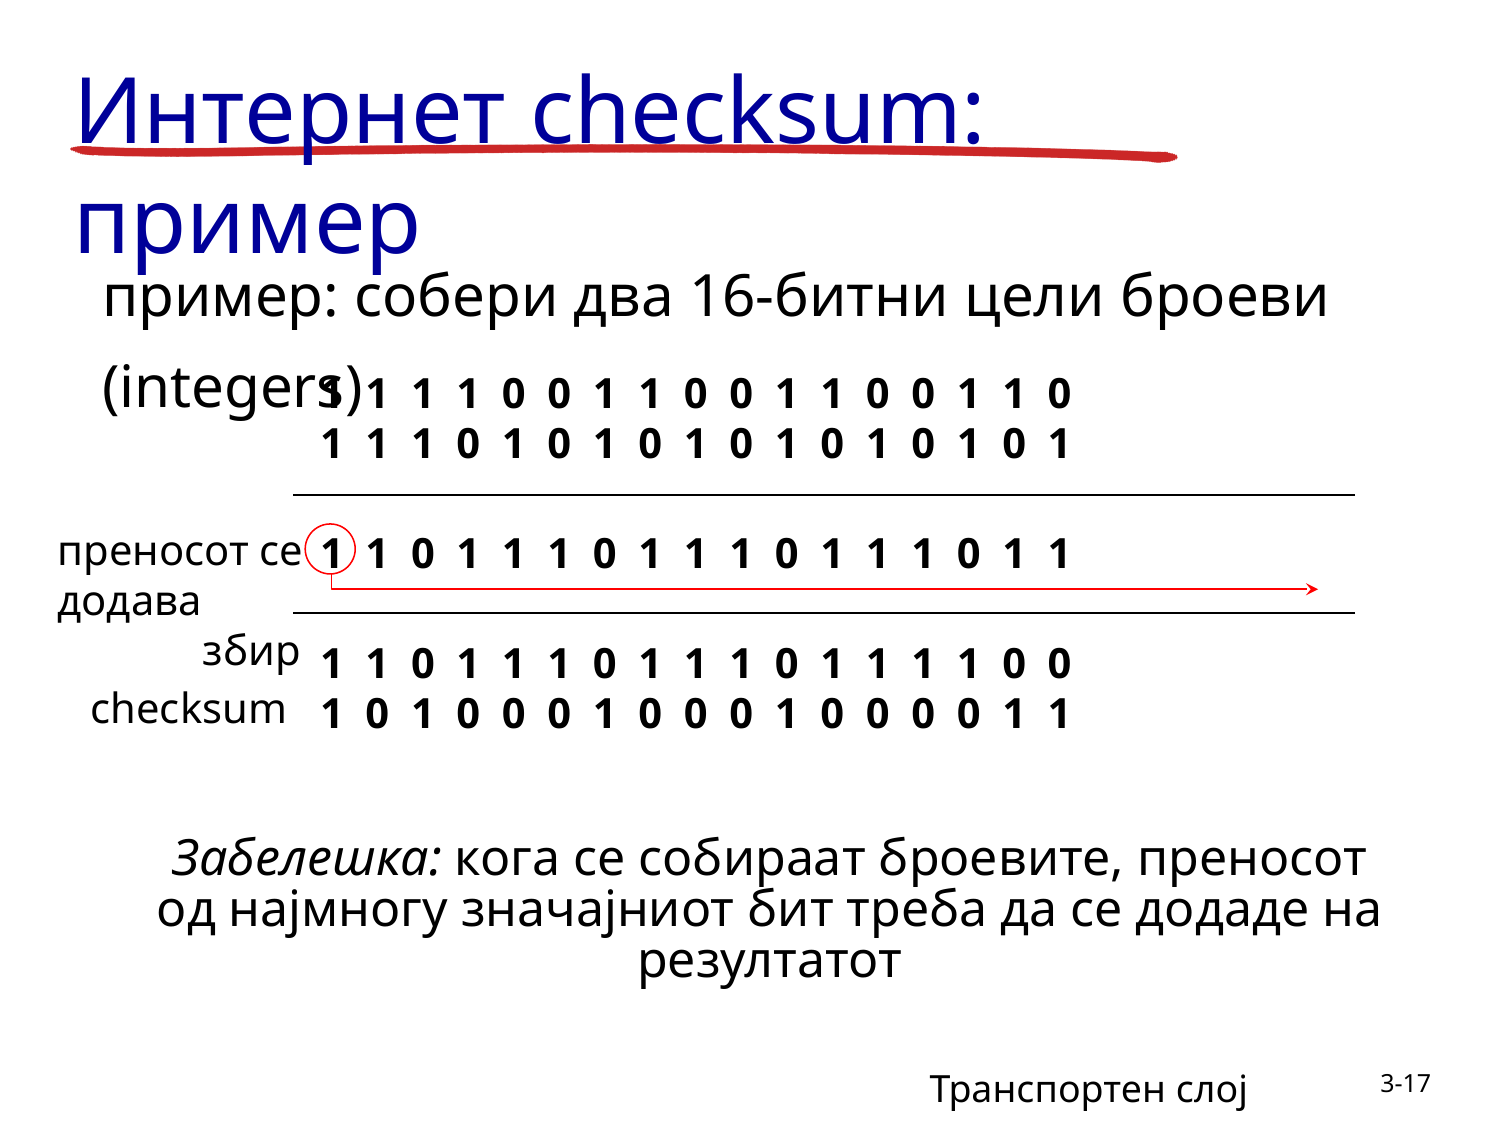

# Интернет checksum: пример
пример: собери два 16-битни цели броеви (integers)
1 1 1 1 0 0 1 1 0 0 1 1 0 0 1 1 0
1 1 1 0 1 0 1 0 1 0 1 0 1 0 1 0 1
1 1 0 1 1 1 0 1 1 1 0 1 1 1 0 1 1
1 1 0 1 1 1 0 1 1 1 0 1 1 1 1 0 0
1 0 1 0 0 0 1 0 0 0 1 0 0 0 0 1 1
преносот се
додава
збир
checksum
Забелешка: кога се собираат броевите, преносот од најмногу значајниот бит треба да се додаде на резултатот
Транспортен слој